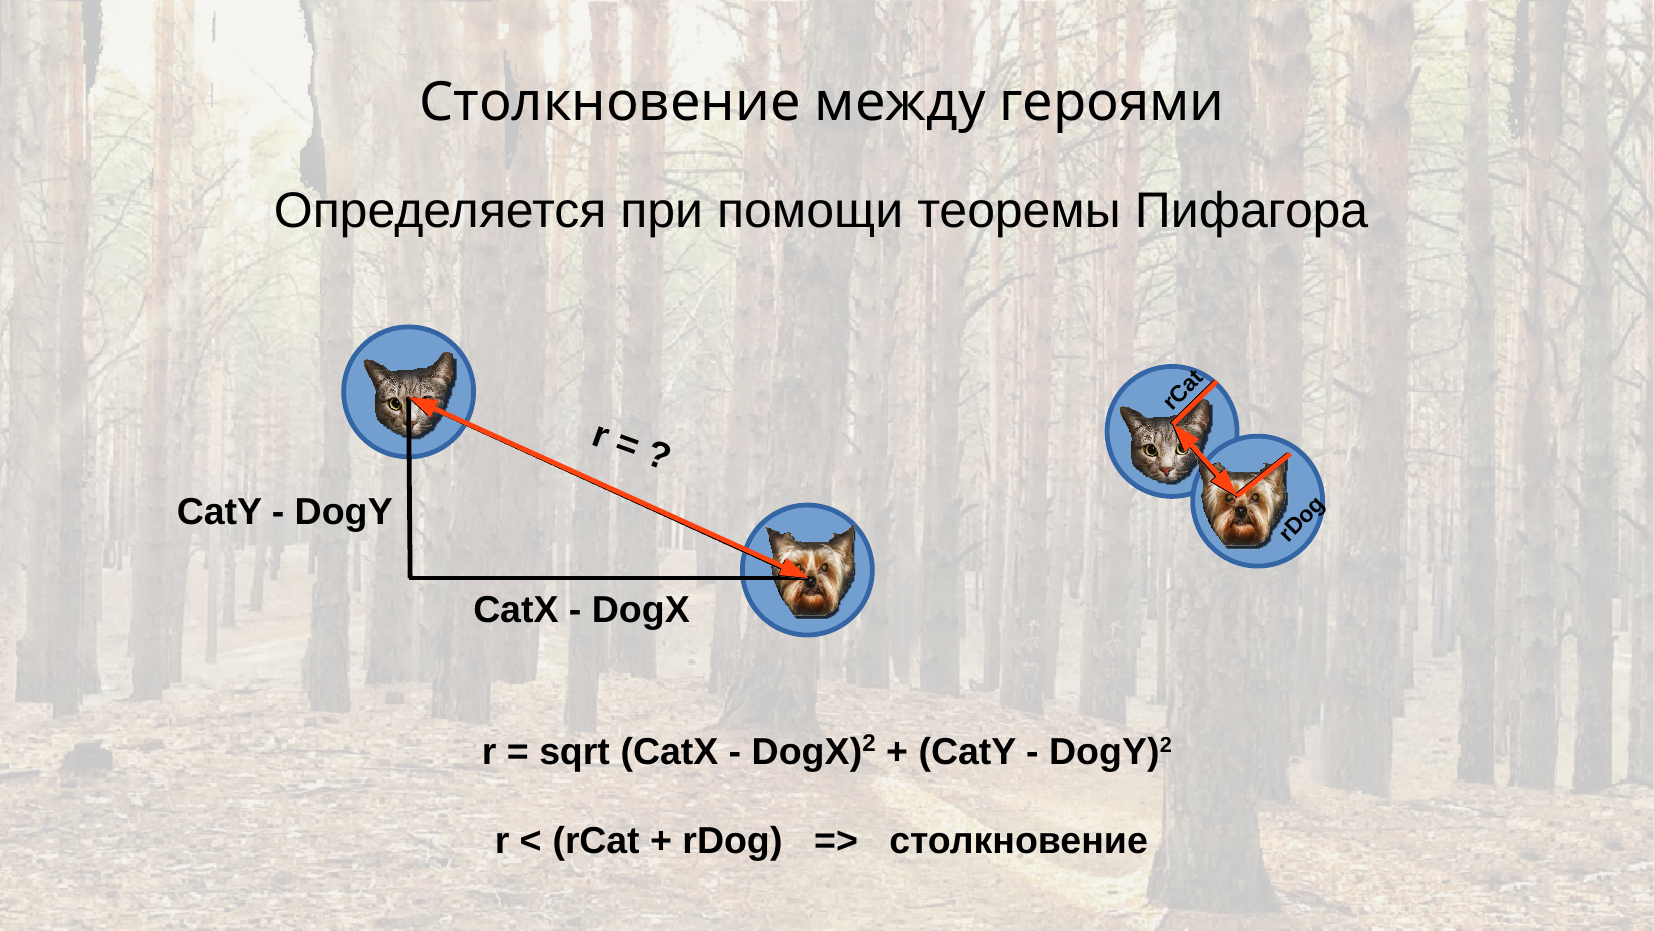

Столкновение между героями
 Определяется при помощи теоремы Пифагора
rCat
r = ?
CatY - DogY
rDog
CatX - DogX
r = sqrt (CatX - DogX)2 + (CatY - DogY)2
r < (rCat + rDog) => столкновение